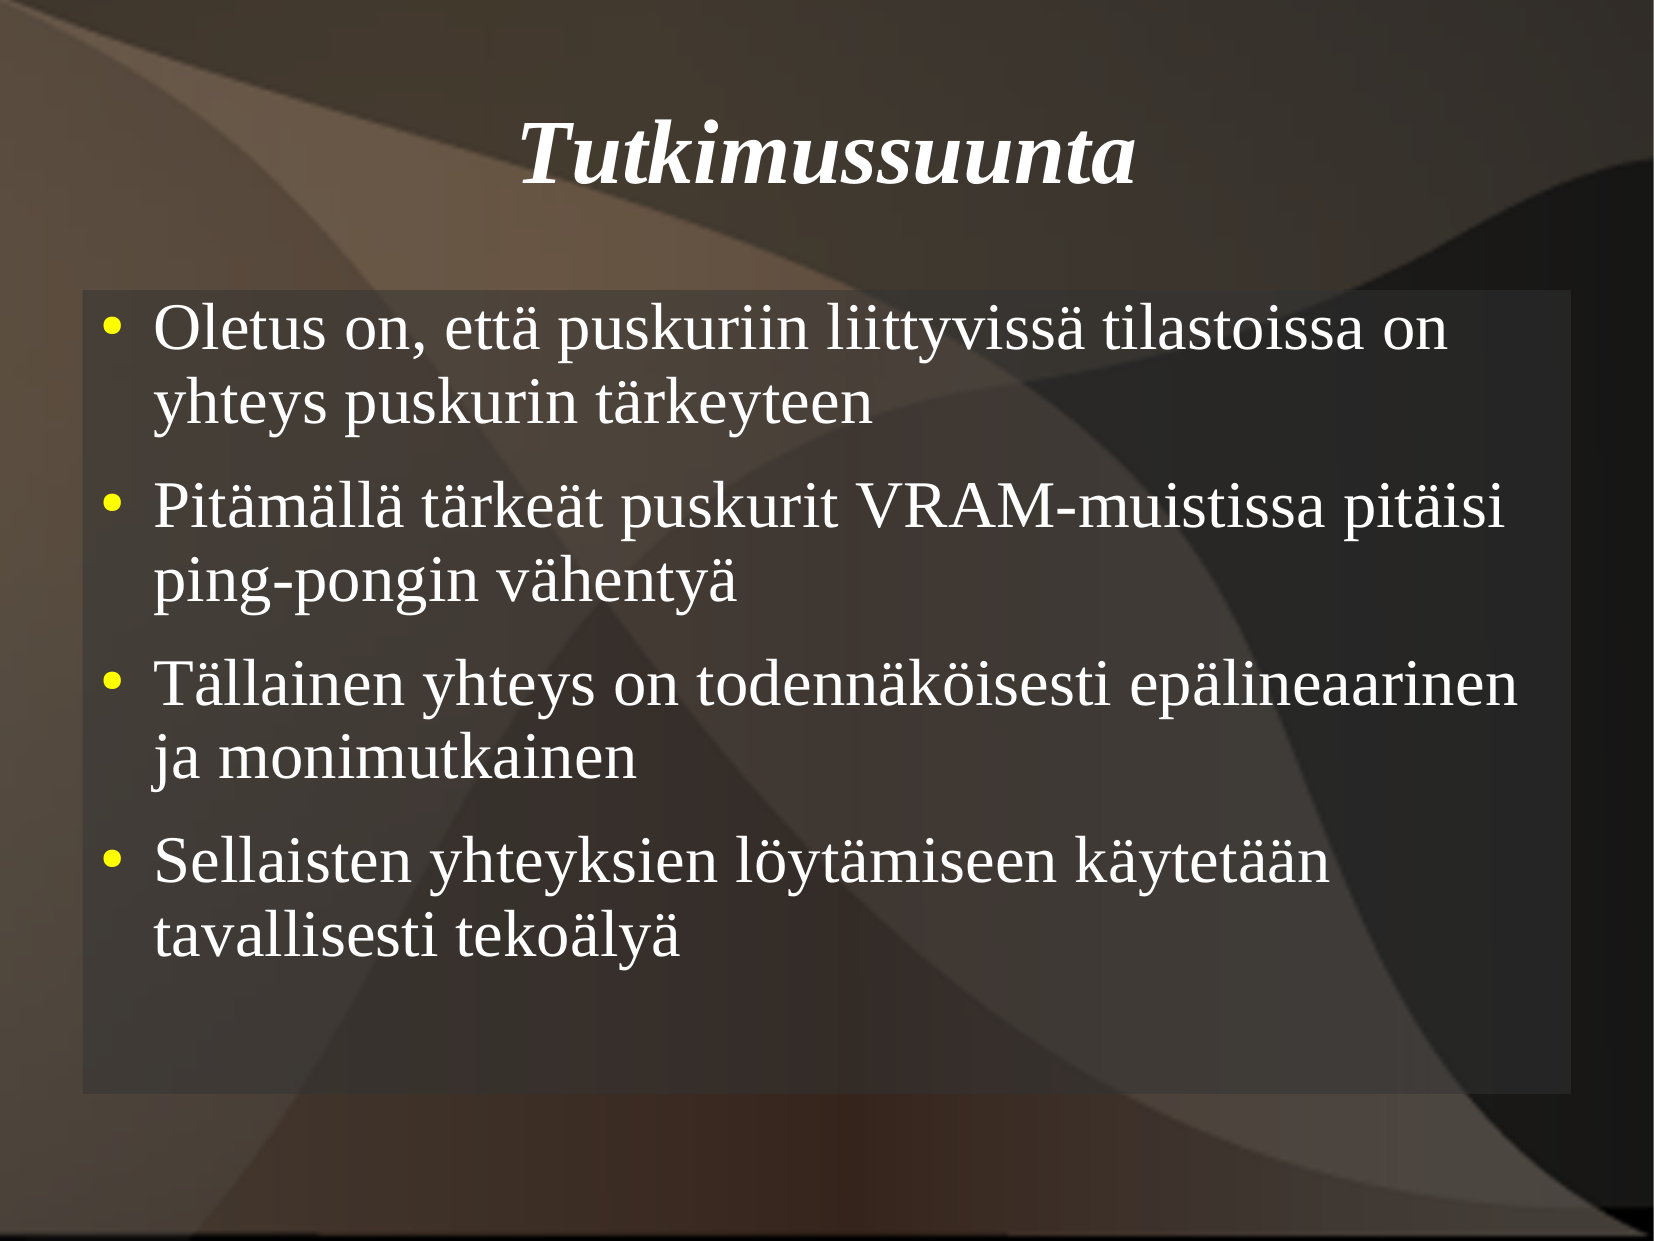

# Tutkimussuunta
Oletus on, että puskuriin liittyvissä tilastoissa on yhteys puskurin tärkeyteen
Pitämällä tärkeät puskurit VRAM-muistissa pitäisi ping-pongin vähentyä
Tällainen yhteys on todennäköisesti epälineaarinen ja monimutkainen
Sellaisten yhteyksien löytämiseen käytetään tavallisesti tekoälyä